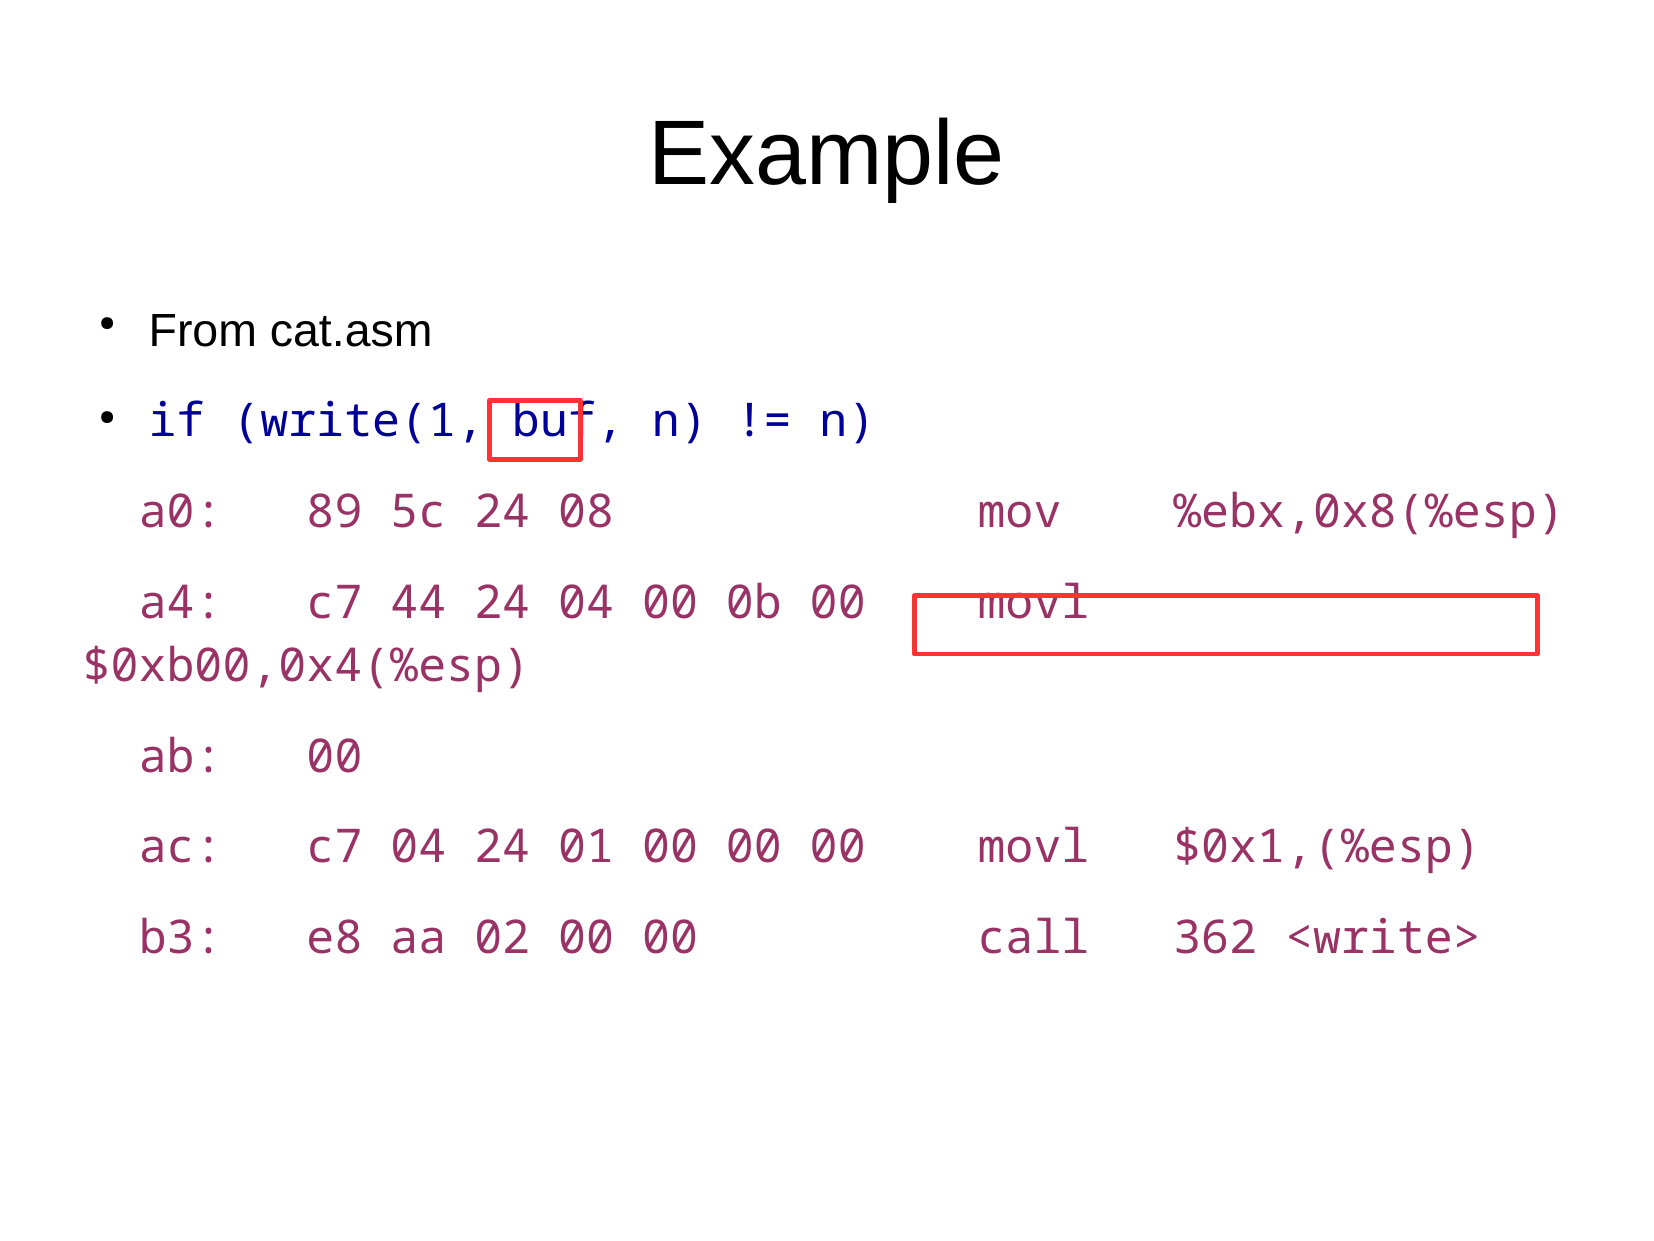

# Example
From cat.asm
if (write(1, buf, n) != n)
 a0: 89 5c 24 08 mov %ebx,0x8(%esp)
 a4: c7 44 24 04 00 0b 00 movl $0xb00,0x4(%esp)
 ab: 00
 ac: c7 04 24 01 00 00 00 movl $0x1,(%esp)
 b3: e8 aa 02 00 00 call 362 <write>